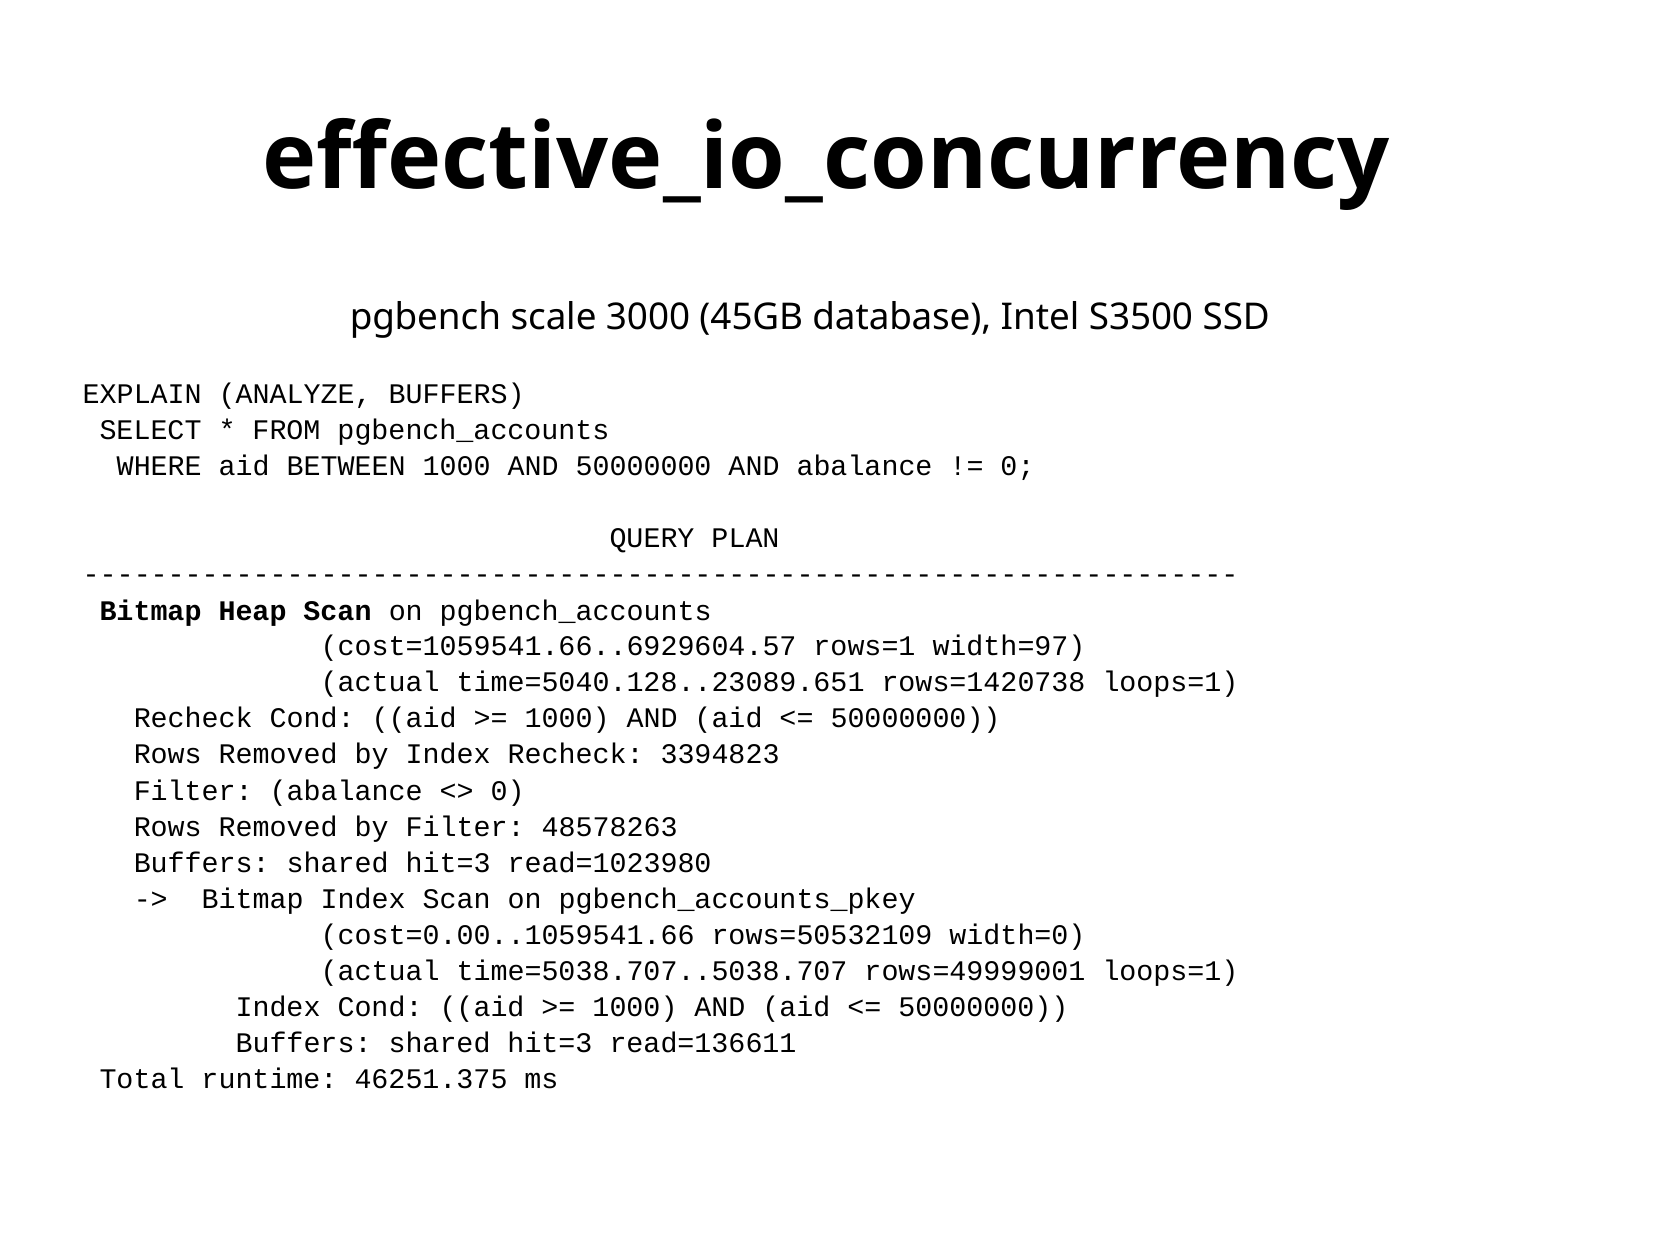

# effective_io_concurrency
pgbench scale 3000 (45GB database), Intel S3500 SSD
EXPLAIN (ANALYZE, BUFFERS)
 SELECT * FROM pgbench_accounts
 WHERE aid BETWEEN 1000 AND 50000000 AND abalance != 0;
 QUERY PLAN
--------------------------------------------------------------------
 Bitmap Heap Scan on pgbench_accounts
 (cost=1059541.66..6929604.57 rows=1 width=97)
 (actual time=5040.128..23089.651 rows=1420738 loops=1)
 Recheck Cond: ((aid >= 1000) AND (aid <= 50000000))
 Rows Removed by Index Recheck: 3394823
 Filter: (abalance <> 0)
 Rows Removed by Filter: 48578263
 Buffers: shared hit=3 read=1023980
 -> Bitmap Index Scan on pgbench_accounts_pkey
 (cost=0.00..1059541.66 rows=50532109 width=0)
 (actual time=5038.707..5038.707 rows=49999001 loops=1)
 Index Cond: ((aid >= 1000) AND (aid <= 50000000))
 Buffers: shared hit=3 read=136611
 Total runtime: 46251.375 ms